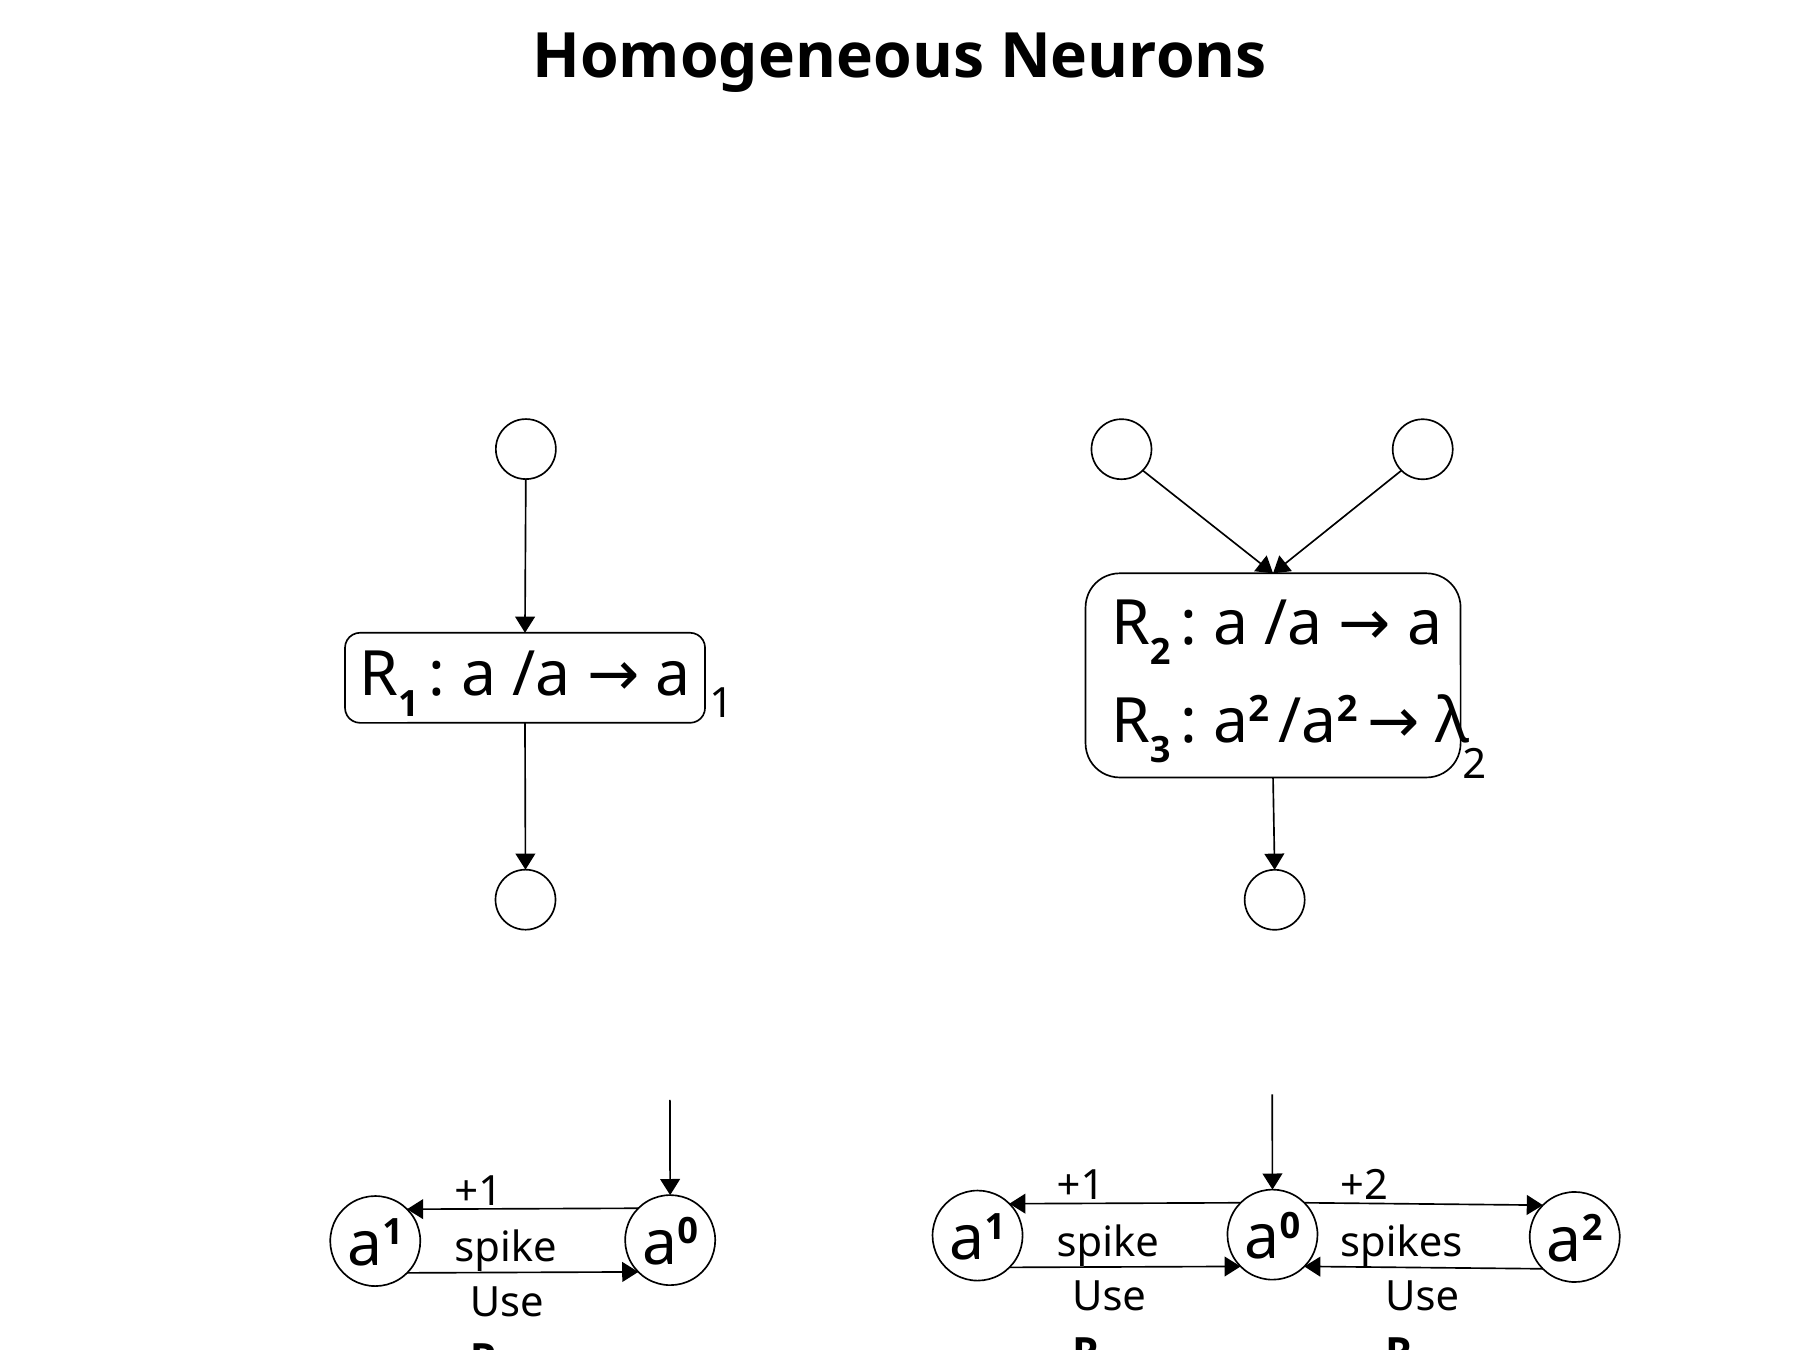

Homogeneous Neurons
R2 : a /a → a
R3 : a2 /a2 → λ
R1 : a /a → a
1
2
+1 spike
+2 spikes
+1 spike
a0
a1
a2
a0
a1
Use R2
Use R3
Use R1